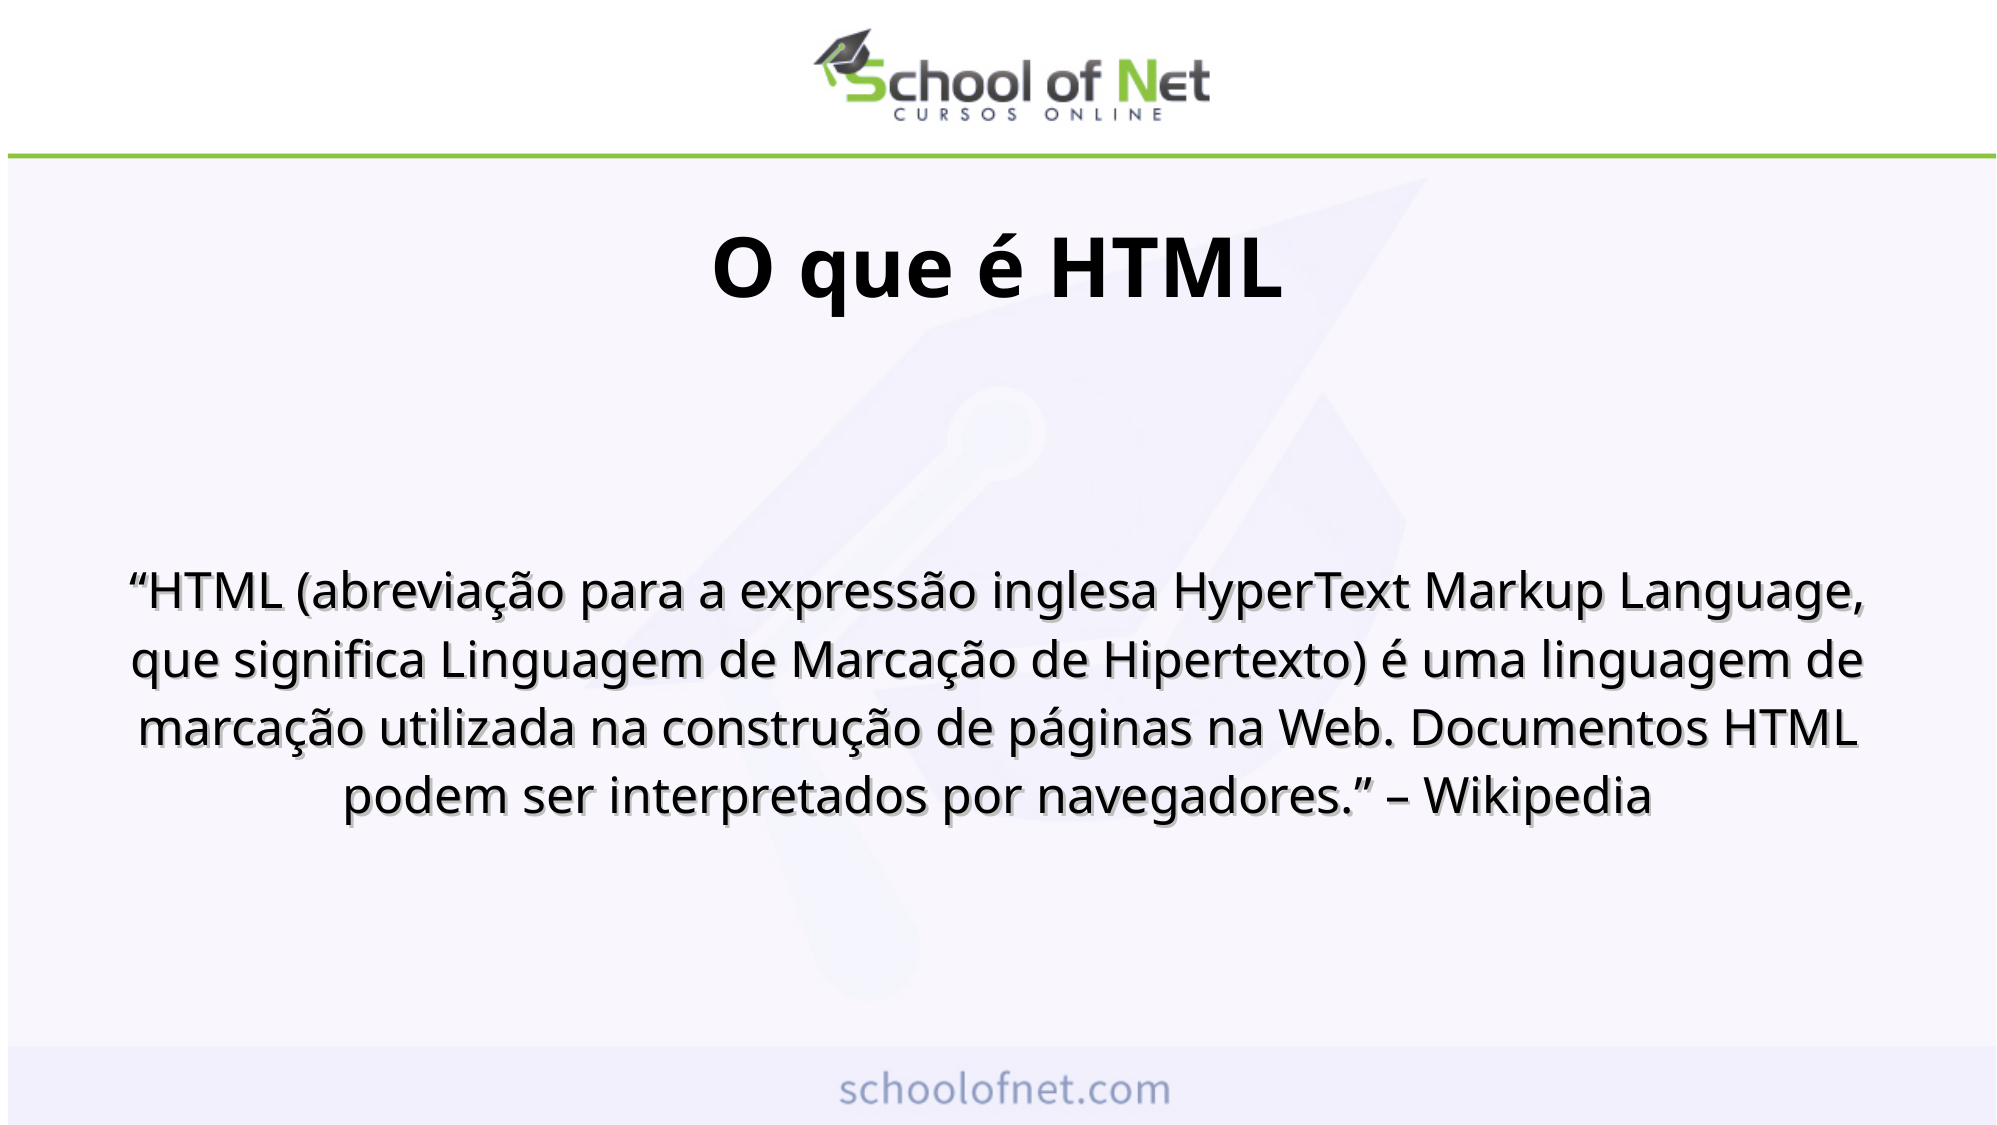

# O que é HTML
“HTML (abreviação para a expressão inglesa HyperText Markup Language, que significa Linguagem de Marcação de Hipertexto) é uma linguagem de marcação utilizada na construção de páginas na Web. Documentos HTML podem ser interpretados por navegadores.” – Wikipedia